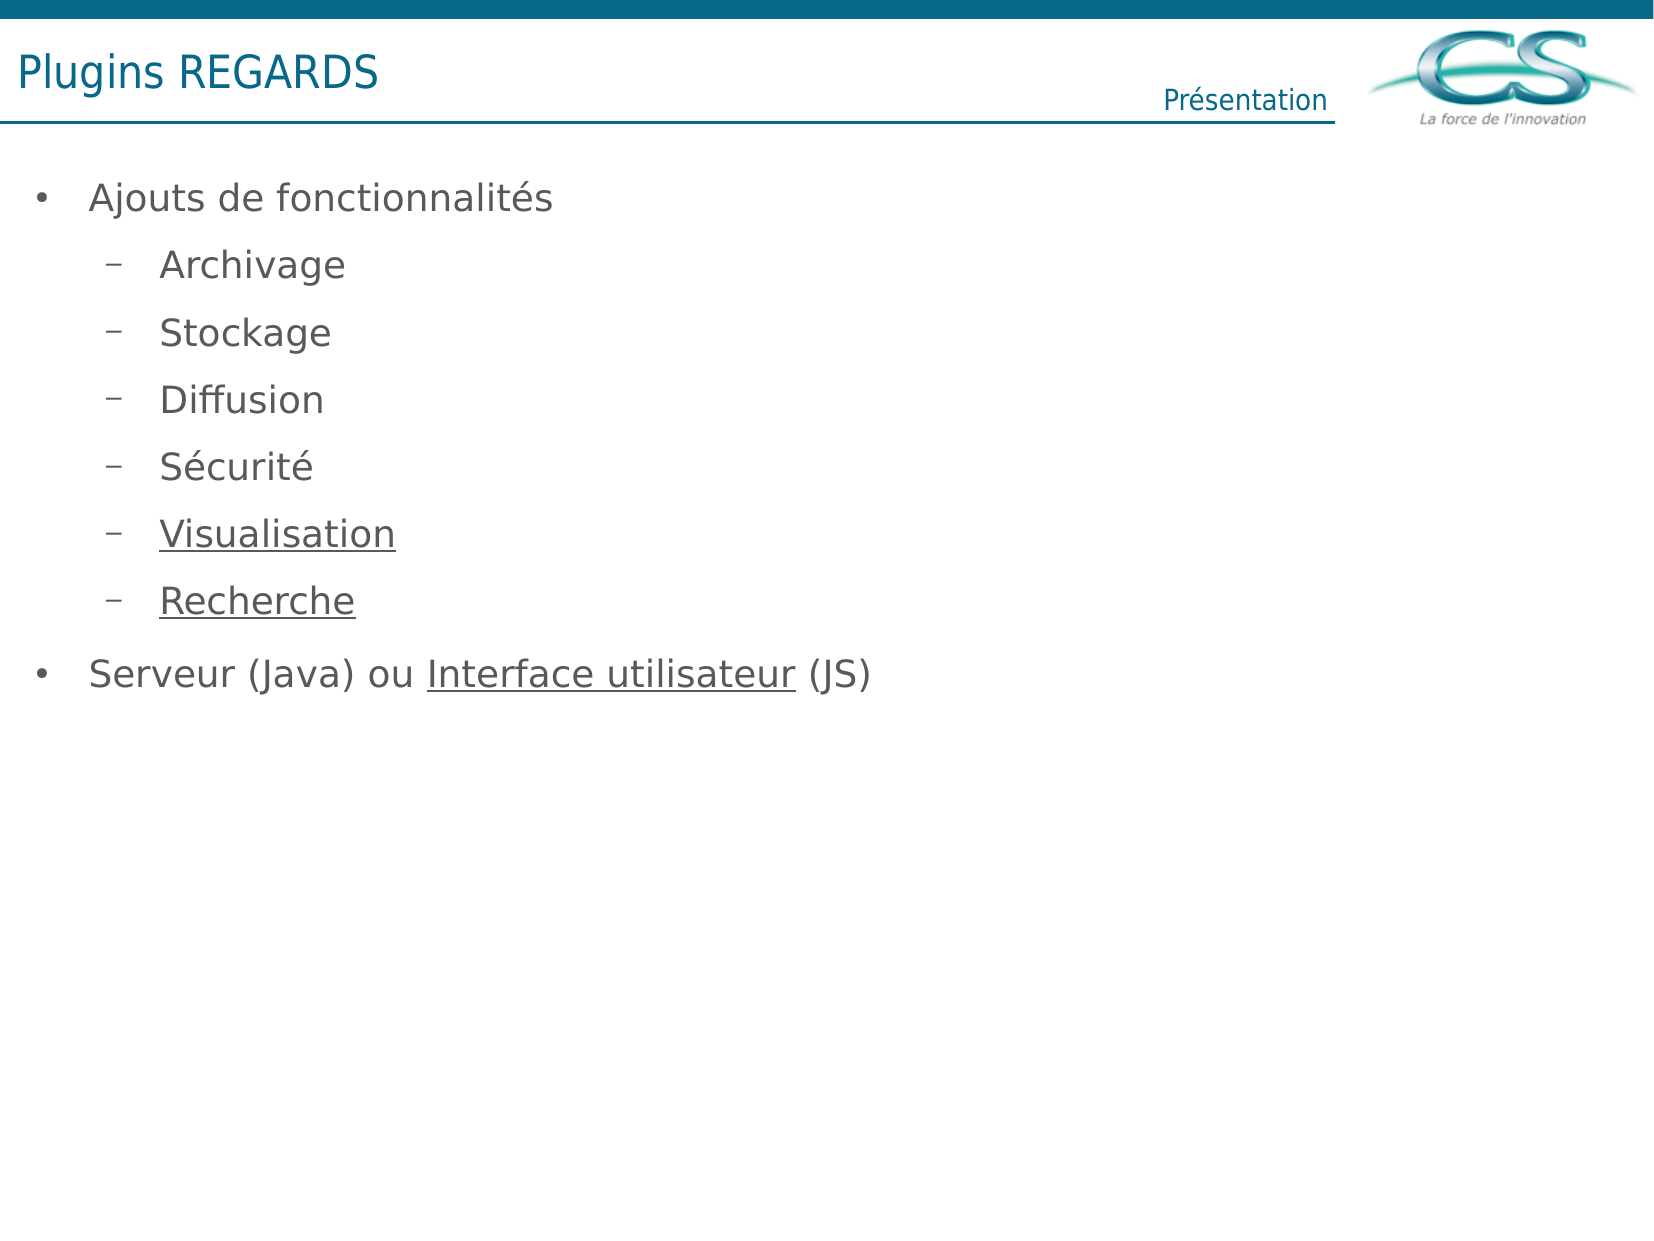

Plugins REGARDS
Présentation
# Ajouts de fonctionnalités
Archivage
Stockage
Diffusion
Sécurité
Visualisation
Recherche
Serveur (Java) ou Interface utilisateur (JS)